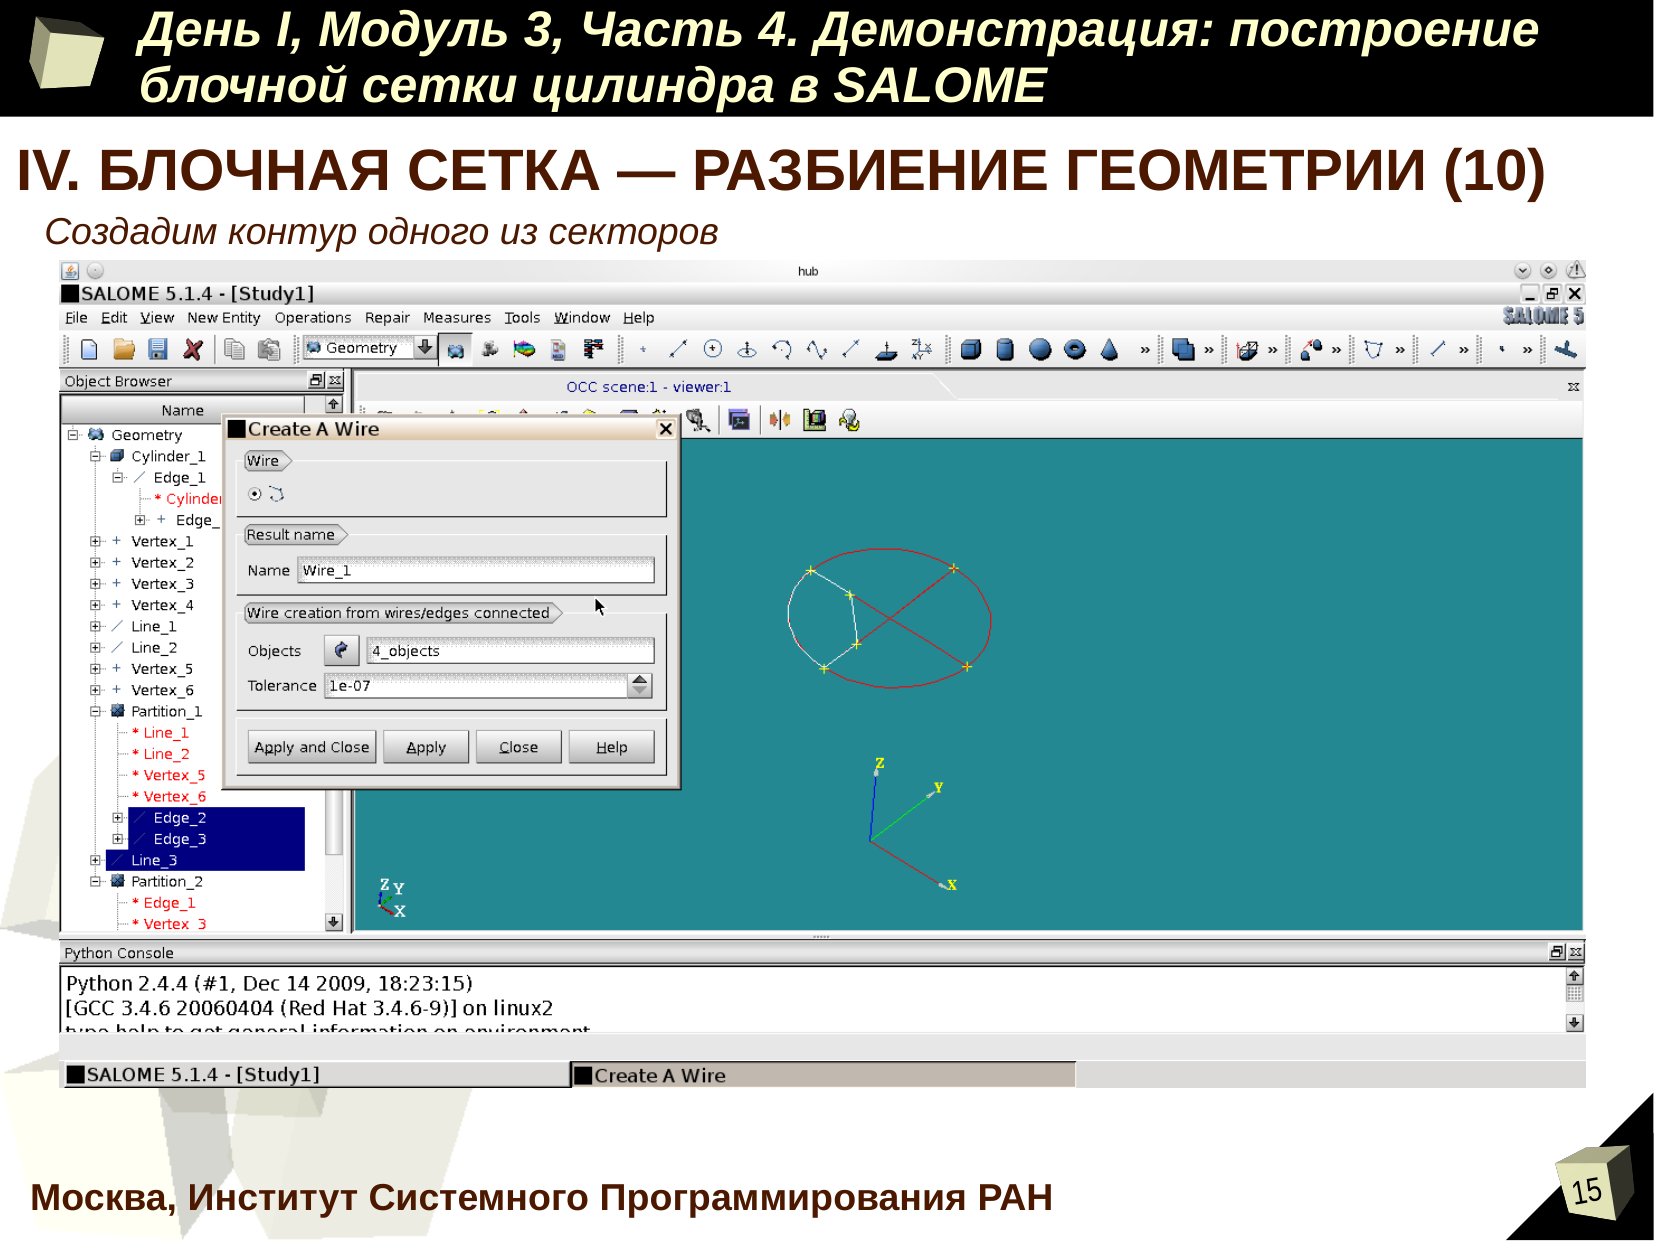

IV. БЛОЧНАЯ СЕТКА — РАЗБИЕНИЕ ГЕОМЕТРИИ (10)
Создадим контур одного из секторов